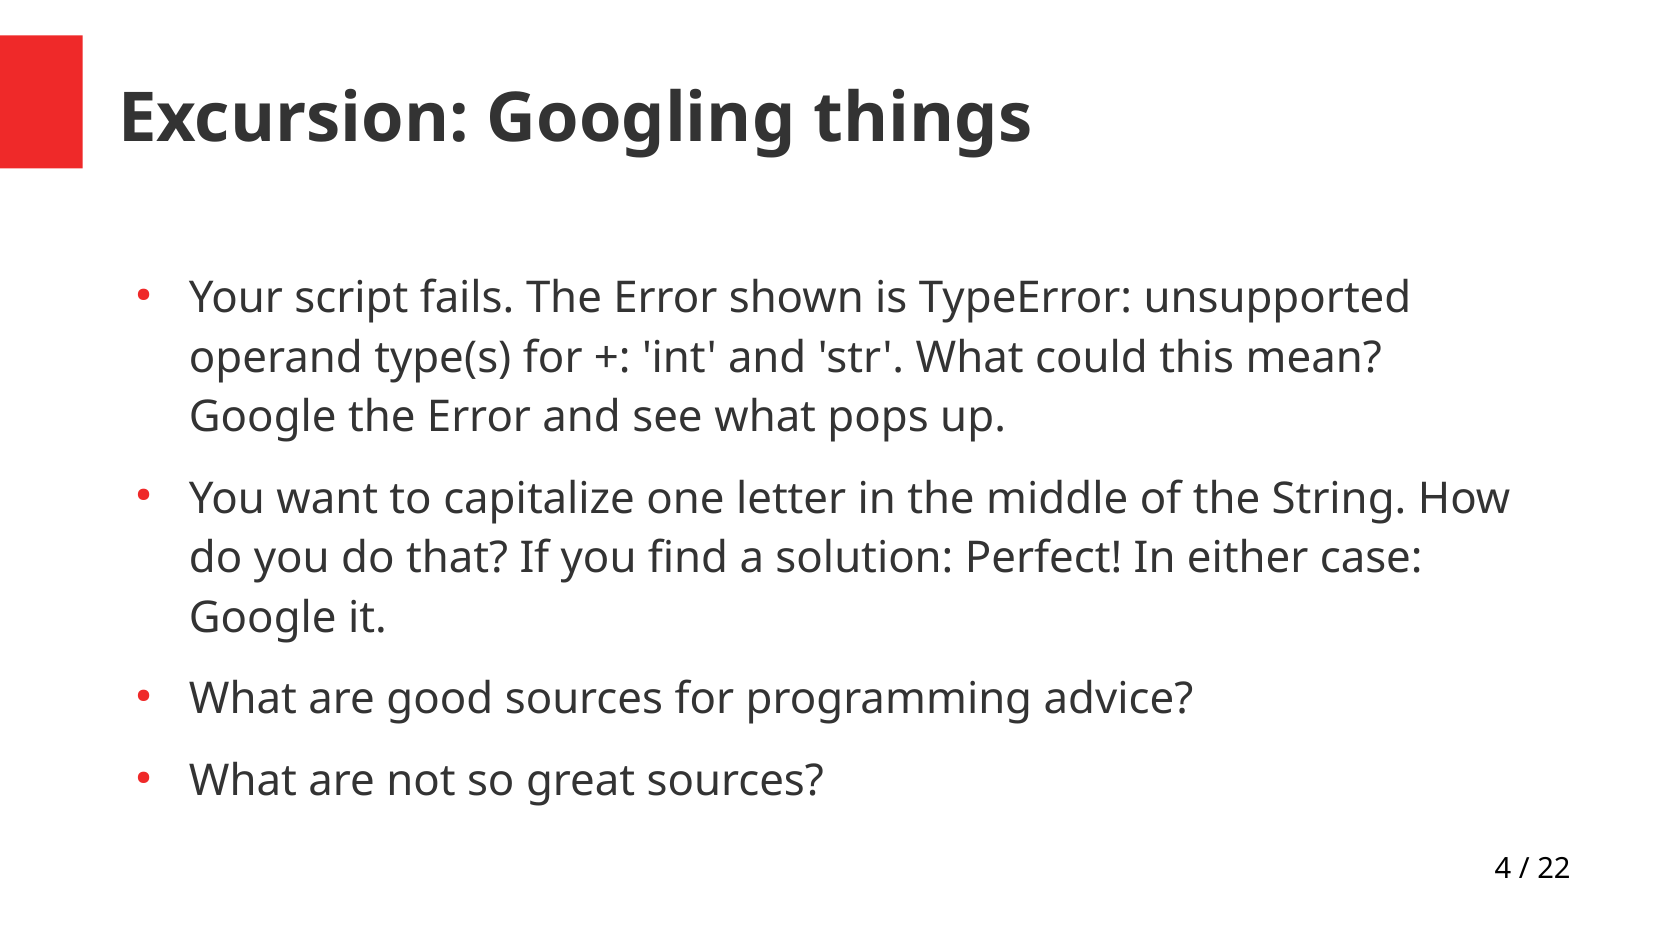

# Excursion: Googling things
Your script fails. The Error shown is TypeError: unsupported operand type(s) for +: 'int' and 'str'. What could this mean?
Google the Error and see what pops up.
You want to capitalize one letter in the middle of the String. How do you do that? If you find a solution: Perfect! In either case: Google it.
What are good sources for programming advice?
What are not so great sources?
4